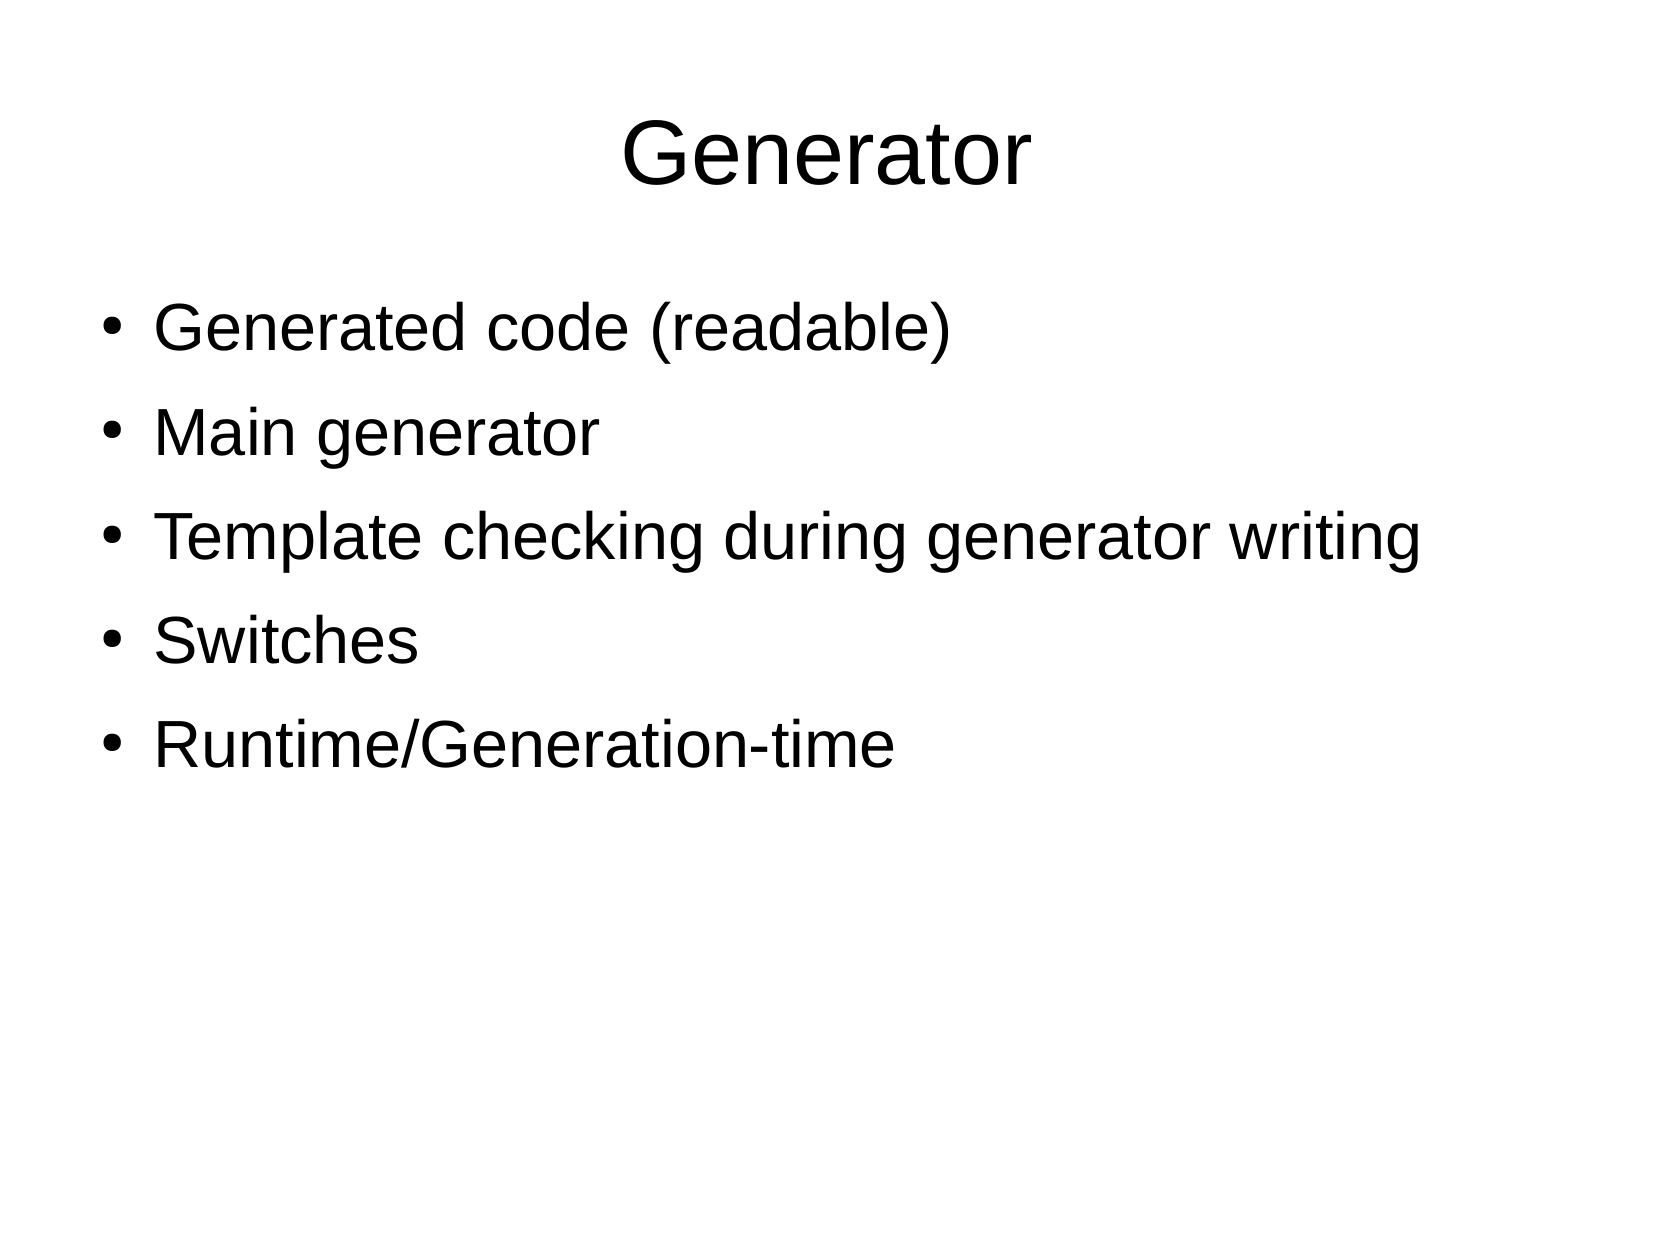

# Generator
Generated code (readable)
Main generator
Template checking during generator writing
Switches
Runtime/Generation-time